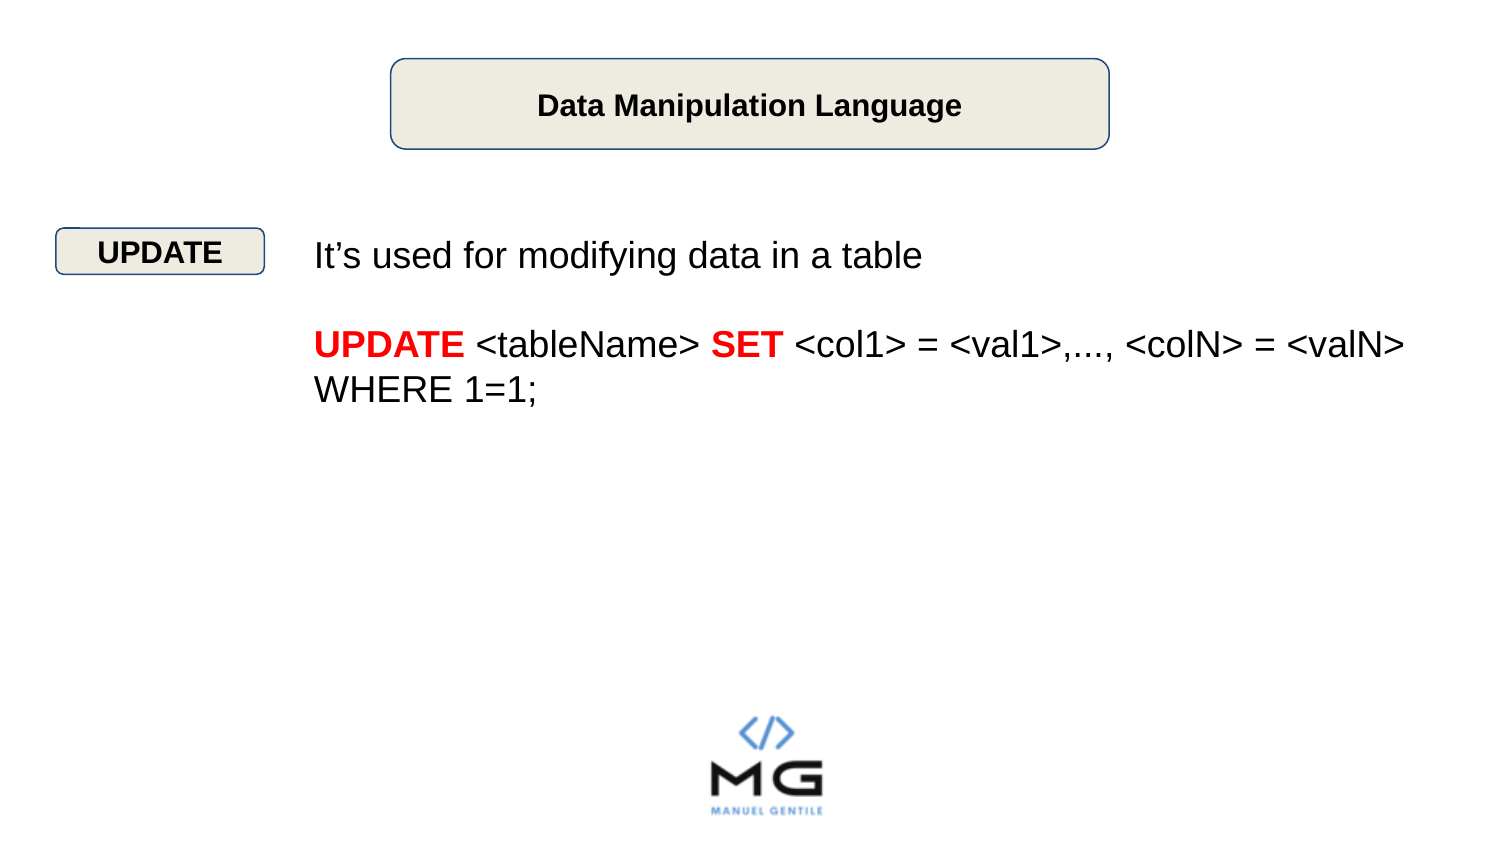

Data Manipulation Language
It’s used for modifying data in a table
UPDATE
UPDATE <tableName> SET <col1> = <val1>,..., <colN> = <valN> WHERE 1=1;